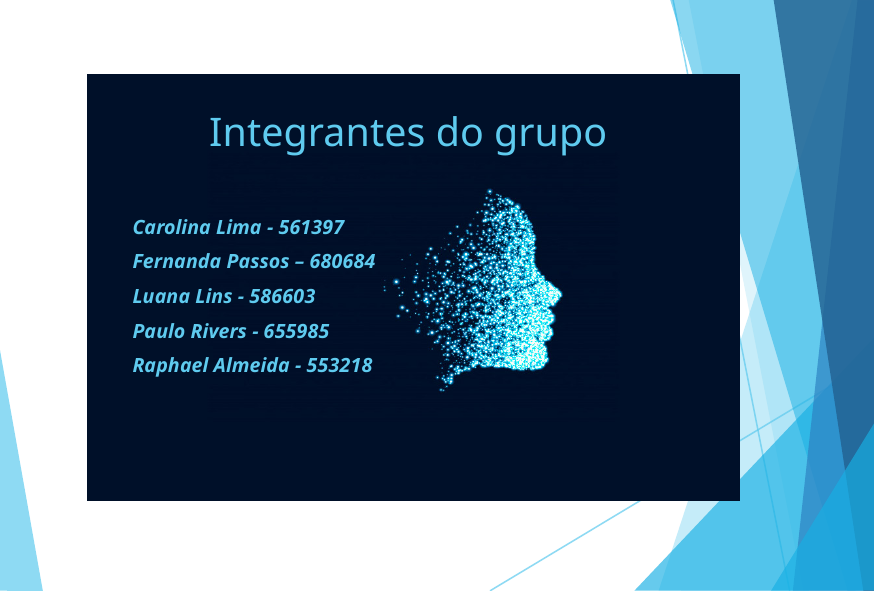

# Integrantes do grupo
Carolina Lima - 561397
Fernanda Passos – 680684
Luana Lins - 586603
Paulo Rivers - 655985
Raphael Almeida - 553218